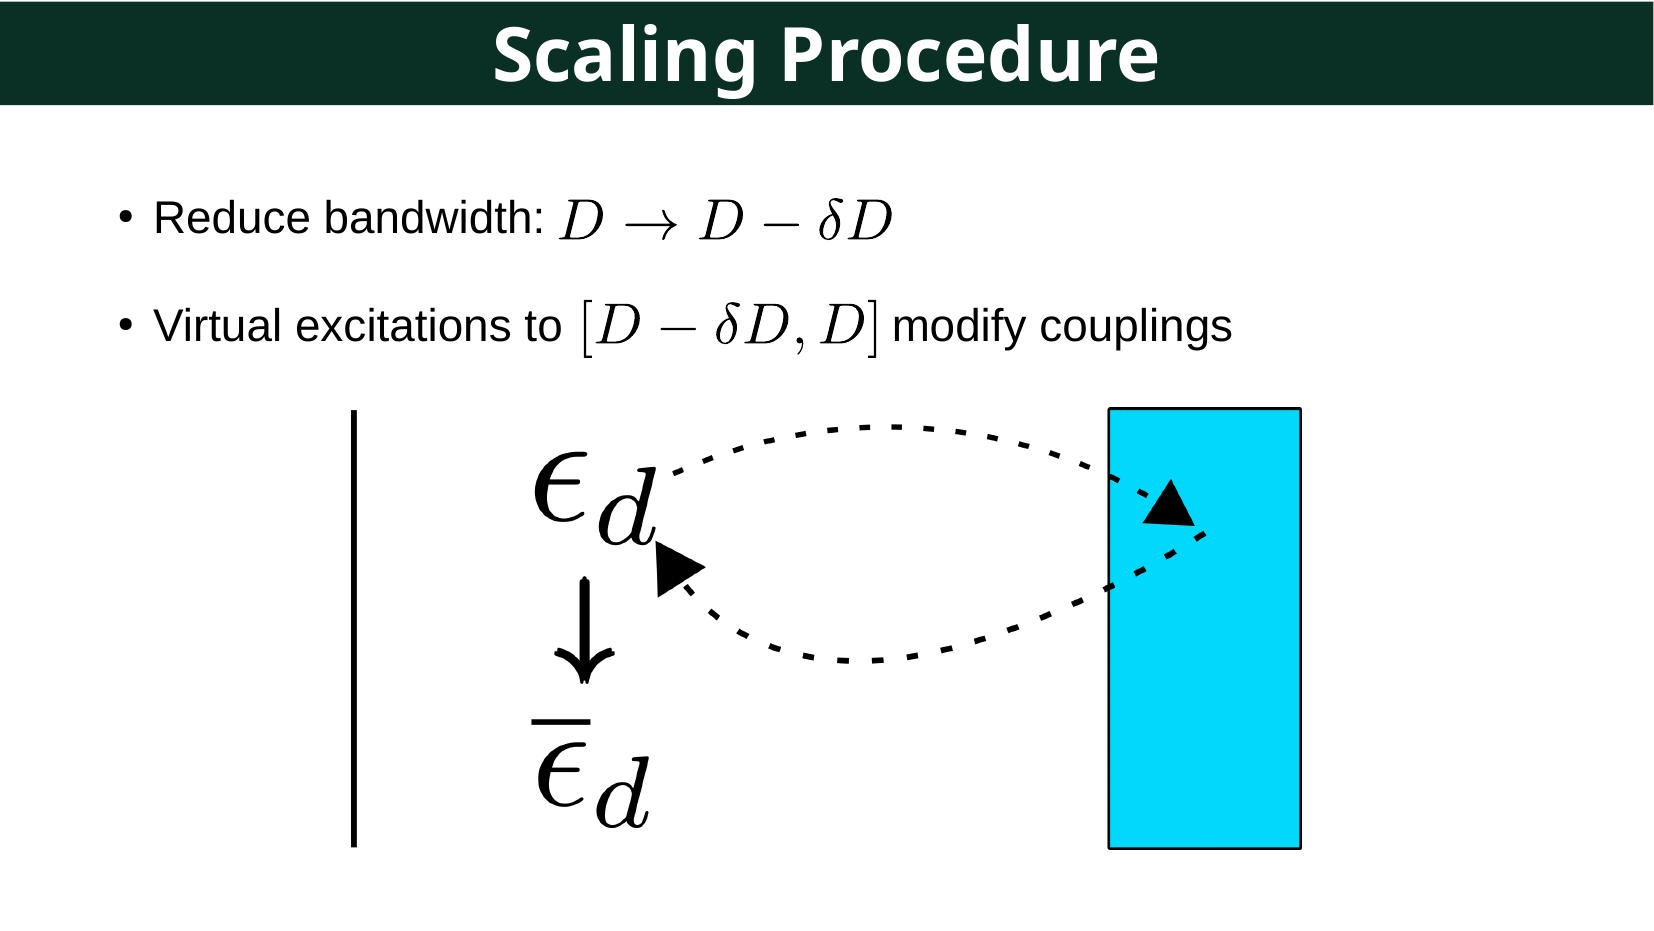

# Scaling Procedure
Reduce bandwidth:
Virtual excitations to 		 modify couplings